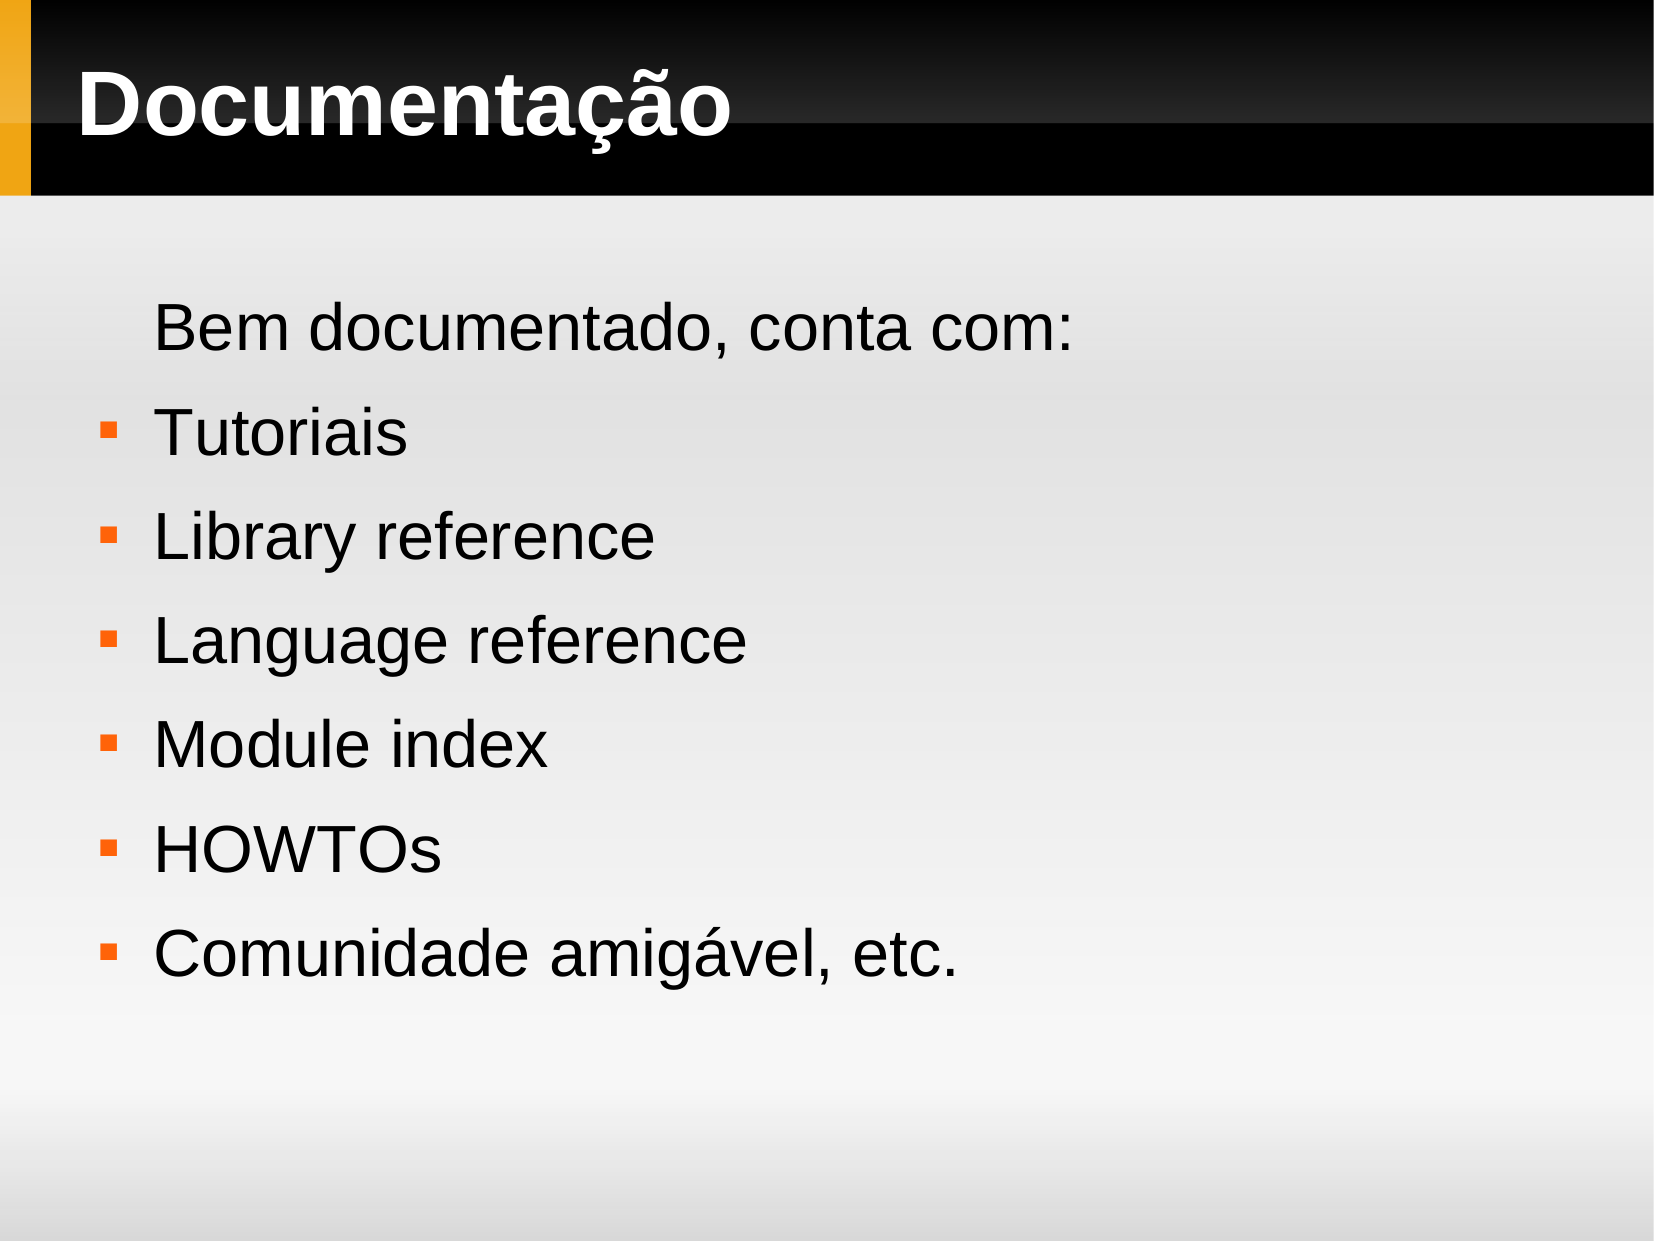

# Documentação
Bem documentado, conta com:
Tutoriais
Library reference
Language reference
Module index
HOWTOs
Comunidade amigável, etc.